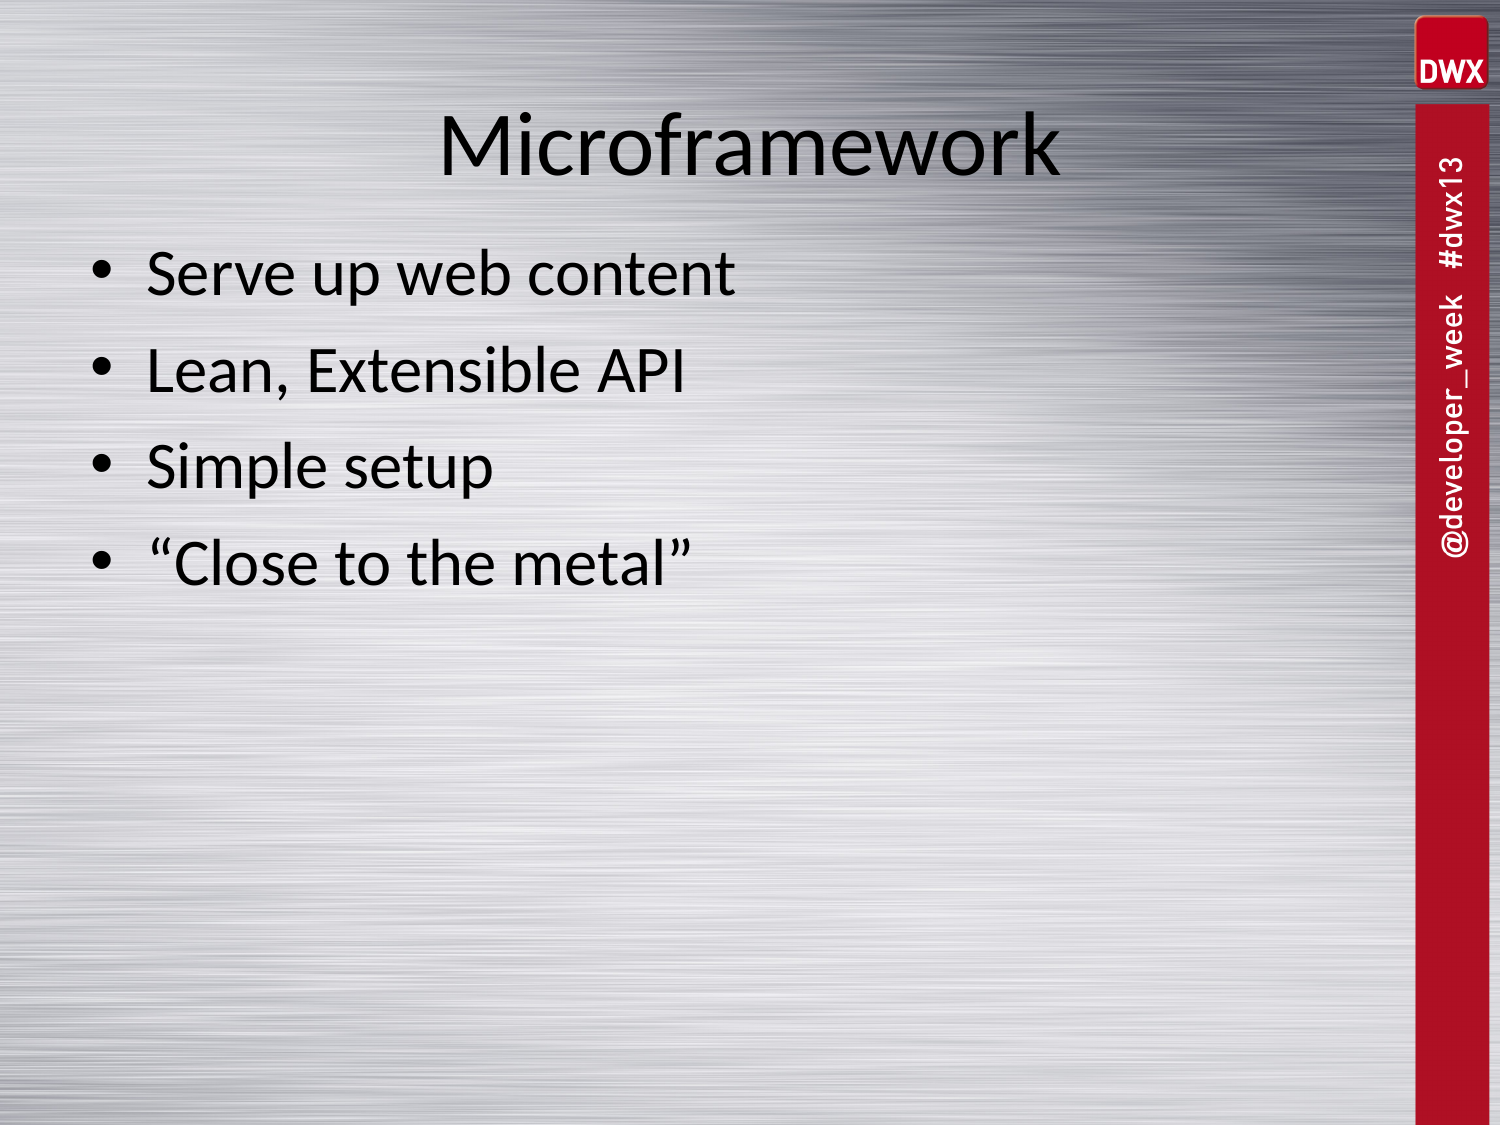

# Microframework
Serve up web content
Lean, Extensible API
Simple setup
“Close to the metal”